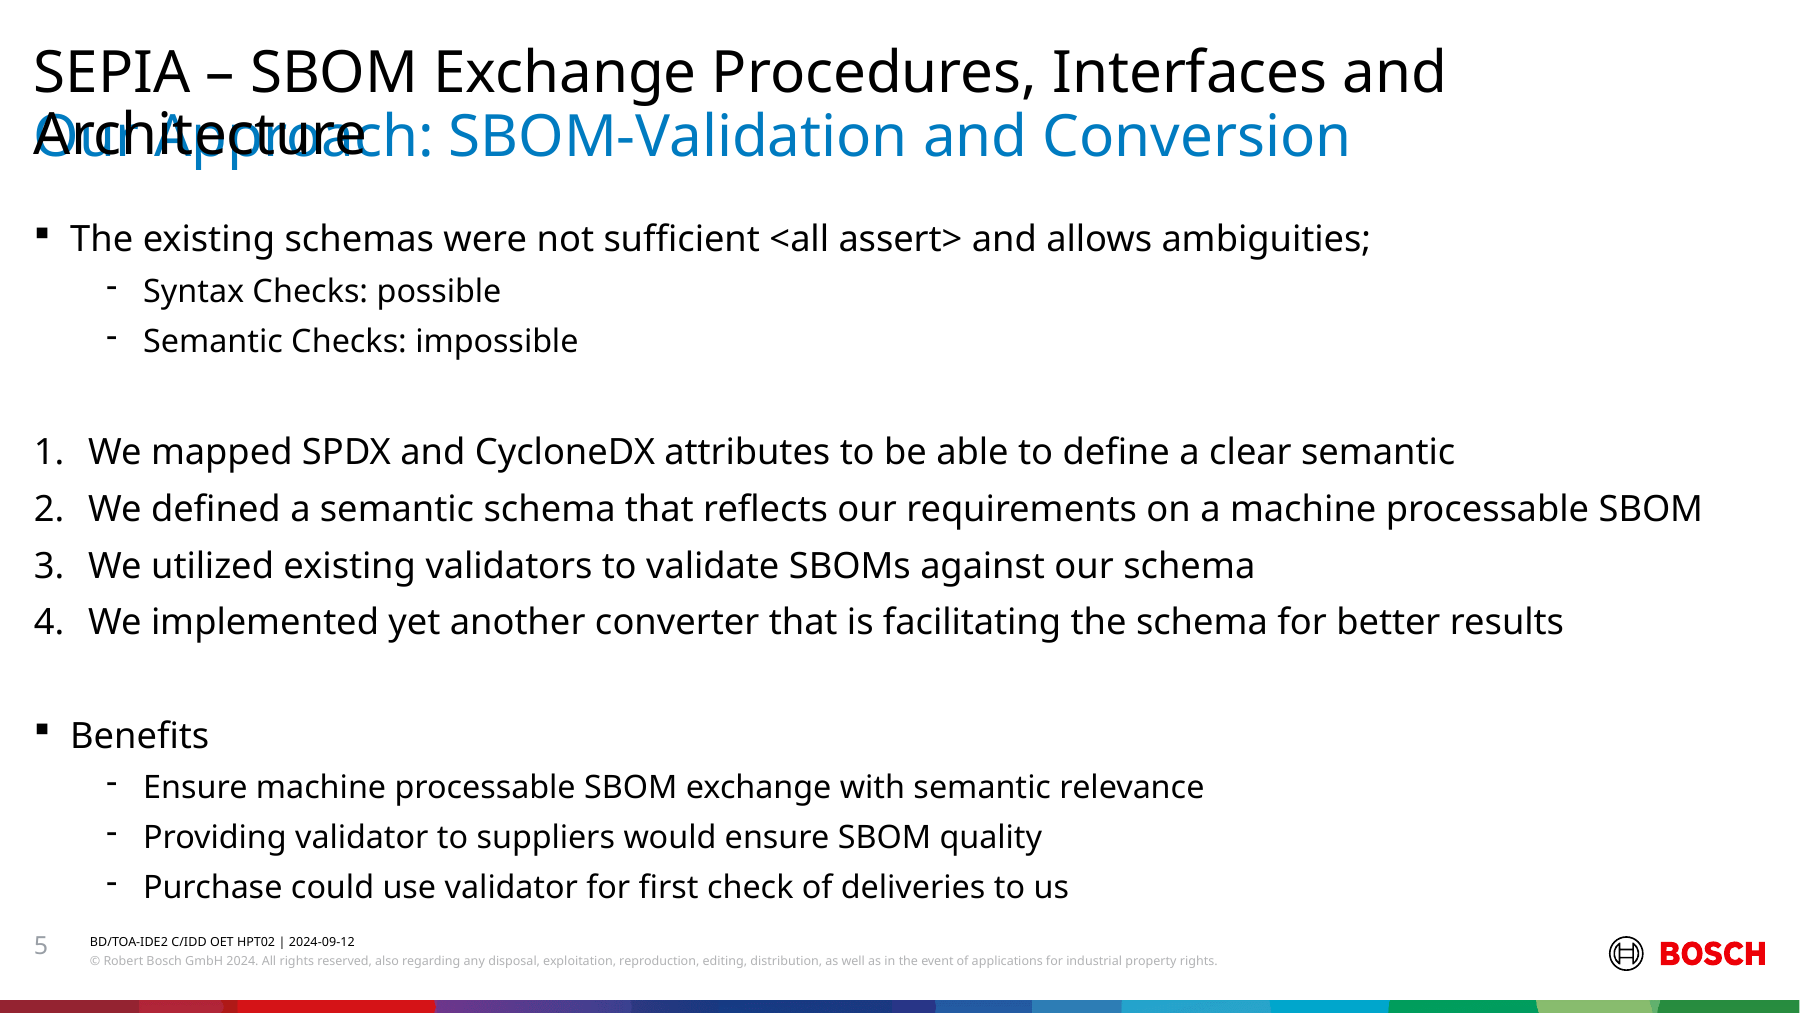

SEPIA – SBOM Exchange Procedures, Interfaces and Architecture
# Our Approach: SBOM-Validation and Conversion
The existing schemas were not sufficient <all assert> and allows ambiguities;
Syntax Checks: possible
Semantic Checks: impossible
We mapped SPDX and CycloneDX attributes to be able to define a clear semantic
We defined a semantic schema that reflects our requirements on a machine processable SBOM
We utilized existing validators to validate SBOMs against our schema
We implemented yet another converter that is facilitating the schema for better results
Benefits
Ensure machine processable SBOM exchange with semantic relevance
Providing validator to suppliers would ensure SBOM quality
Purchase could use validator for first check of deliveries to us